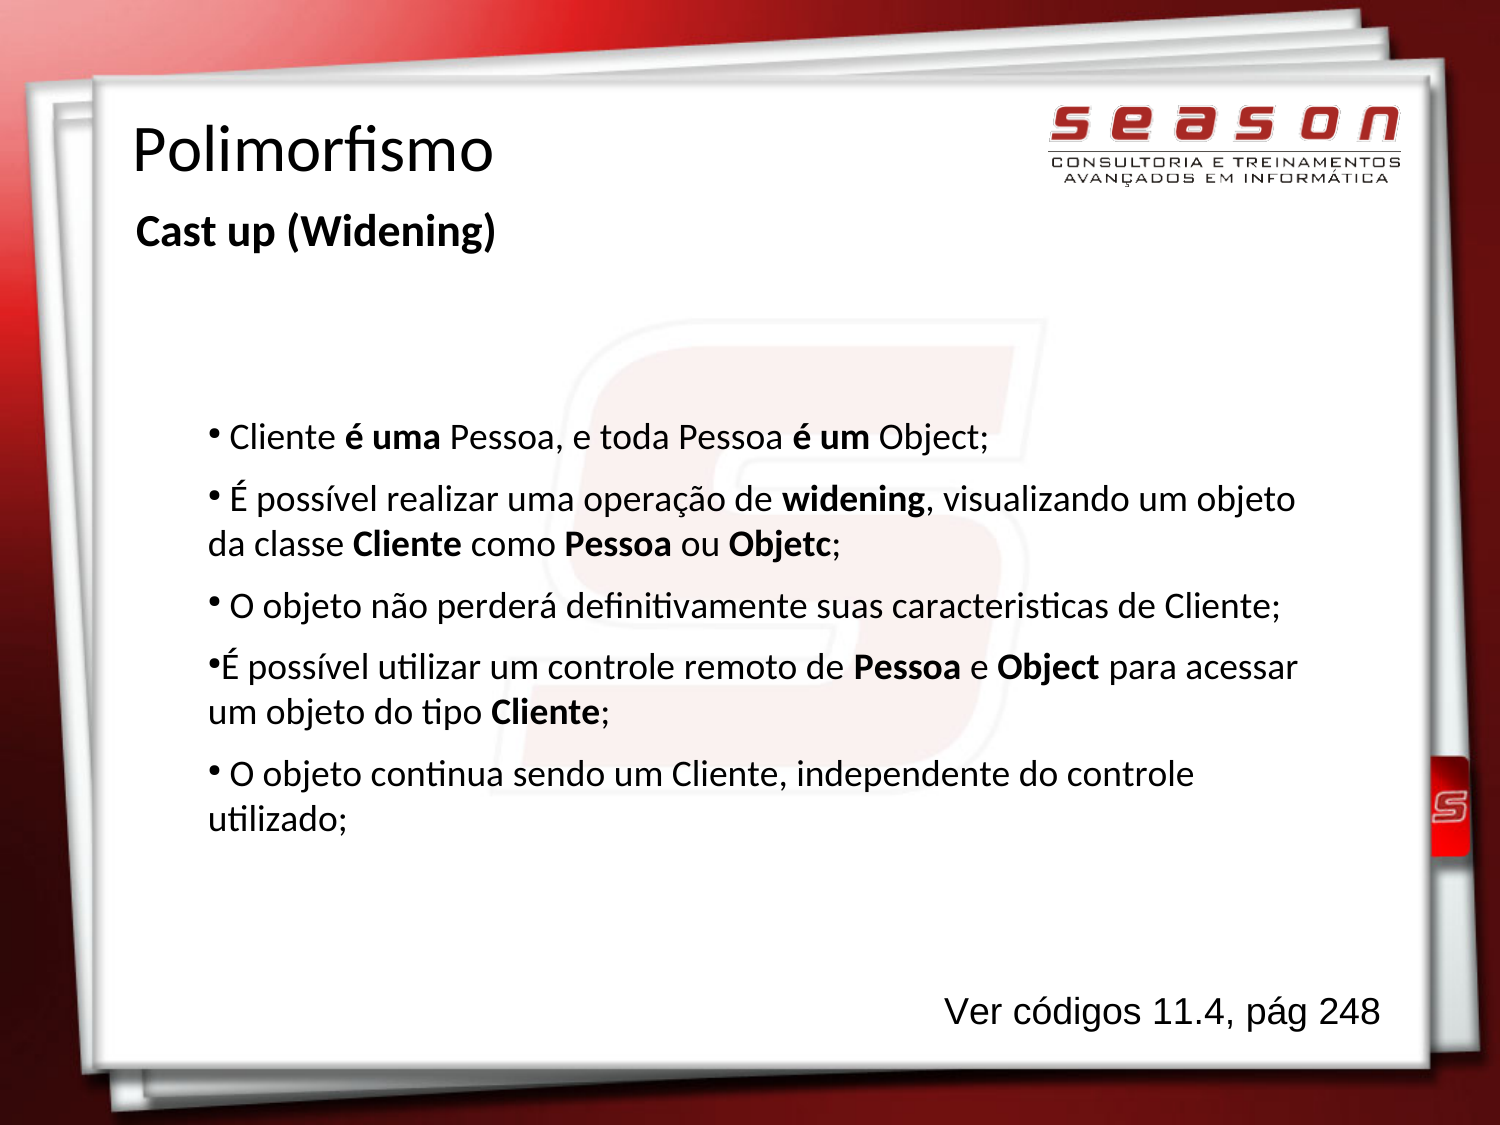

# Polimorfismo
Cast up (Widening)
 Cliente é uma Pessoa, e toda Pessoa é um Object;
 É possível realizar uma operação de widening, visualizando um objeto da classe Cliente como Pessoa ou Objetc;
 O objeto não perderá definitivamente suas caracteristicas de Cliente;
É possível utilizar um controle remoto de Pessoa e Object para acessar um objeto do tipo Cliente;
 O objeto continua sendo um Cliente, independente do controle utilizado;
Ver códigos 11.4, pág 248